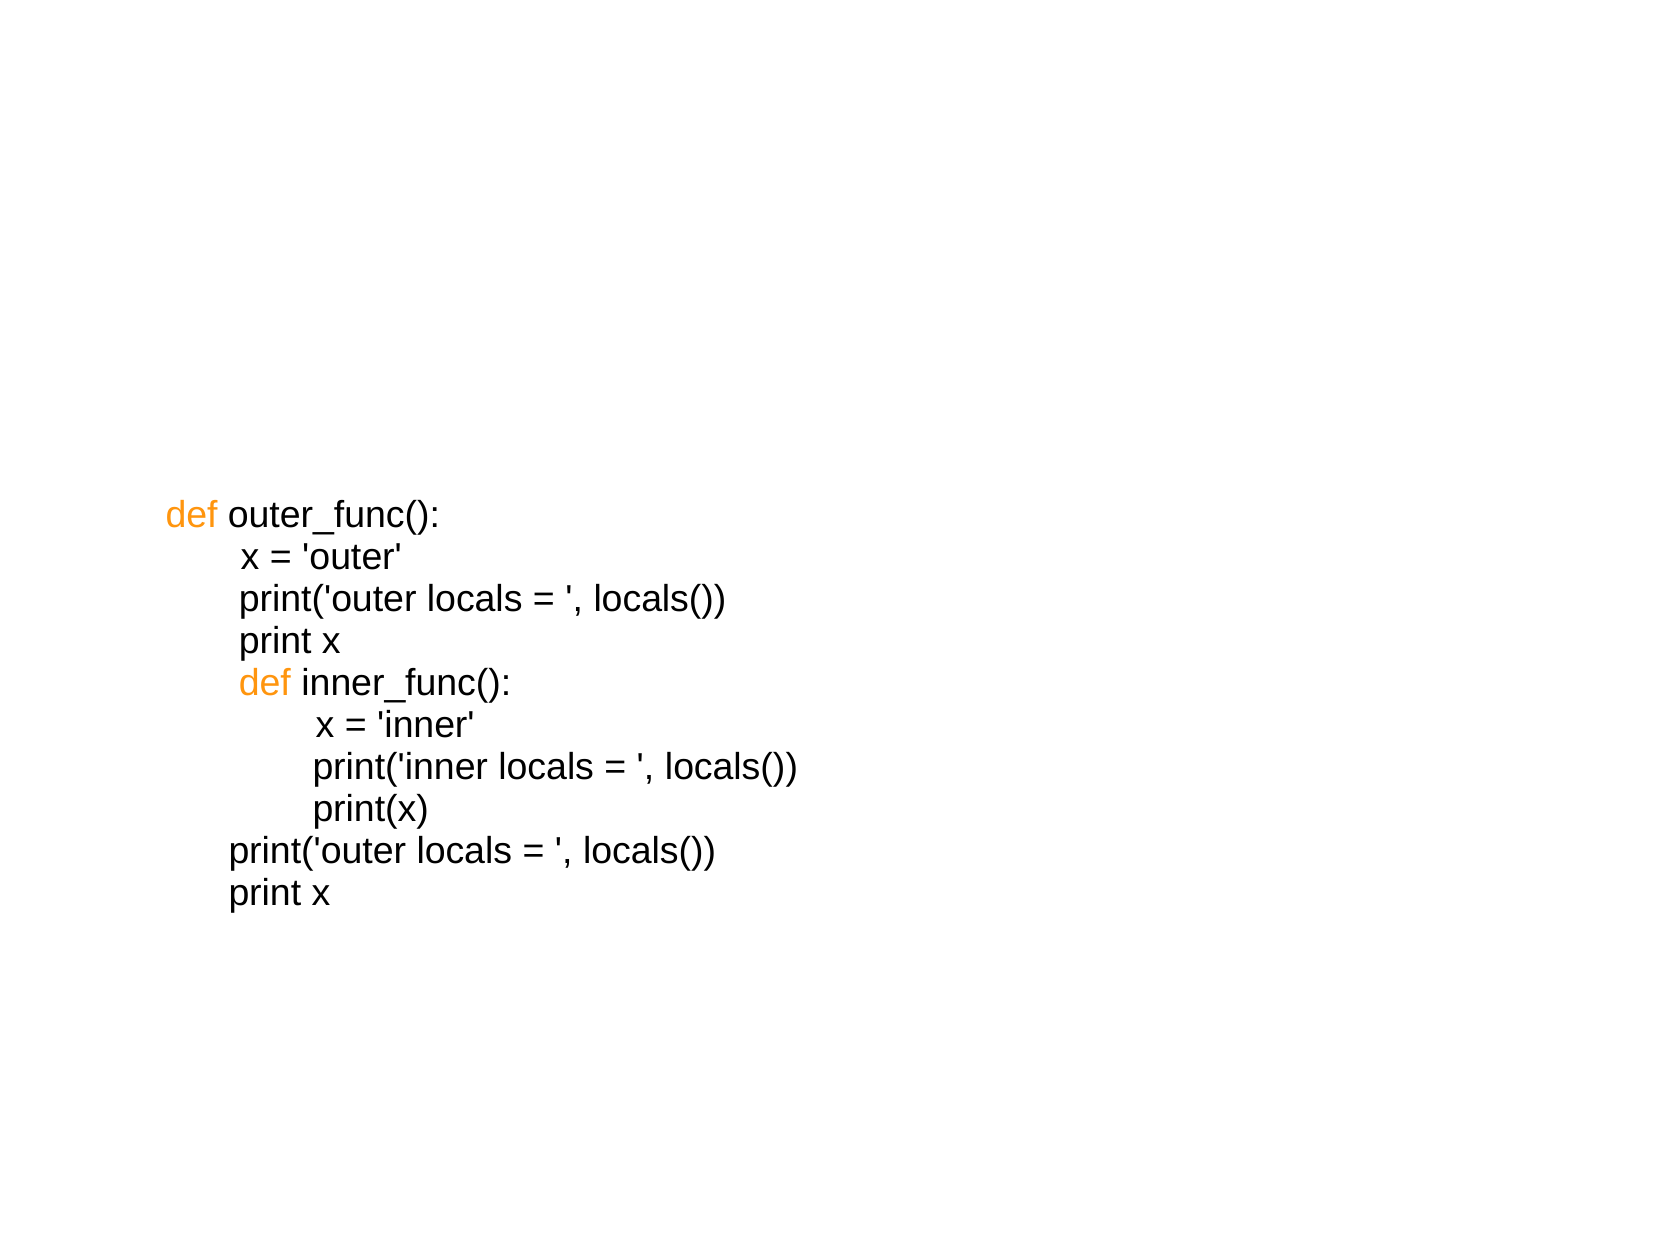

def outer_func():
	x = 'outer'
 print('outer locals = ', locals())
 print x
 def inner_func():
		x = 'inner'
 print('inner locals = ', locals())
 print(x)
 print('outer locals = ', locals())
 print x